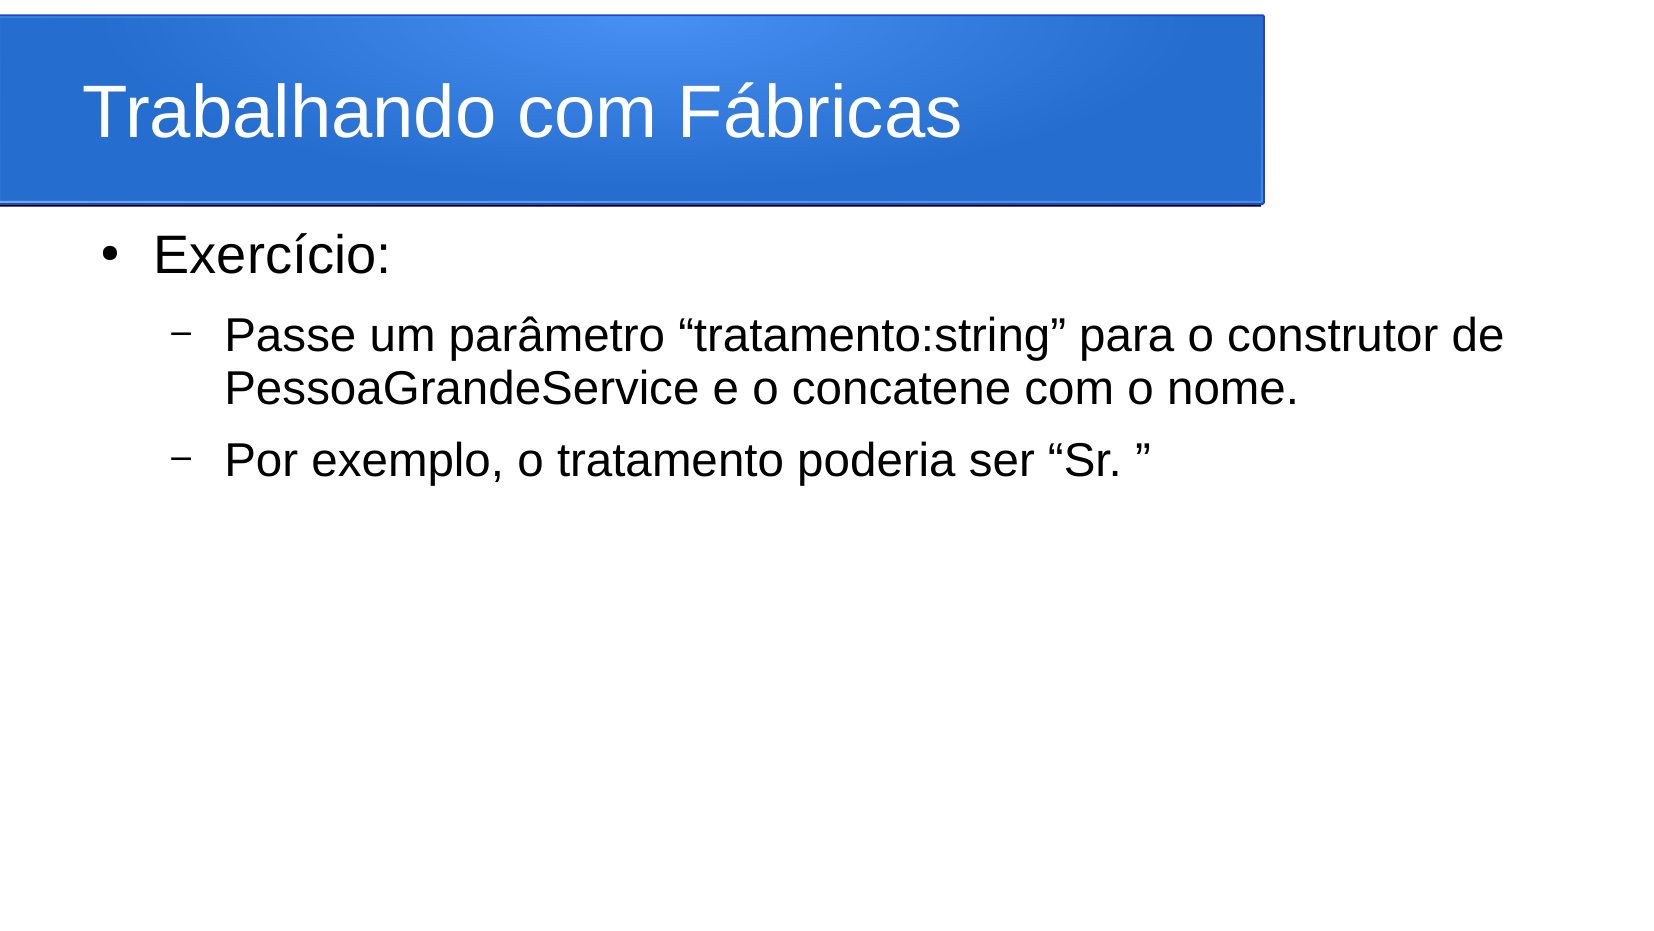

# Trabalhando com Fábricas
Exercício:
Passe um parâmetro “tratamento:string” para o construtor de PessoaGrandeService e o concatene com o nome.
Por exemplo, o tratamento poderia ser “Sr. ”